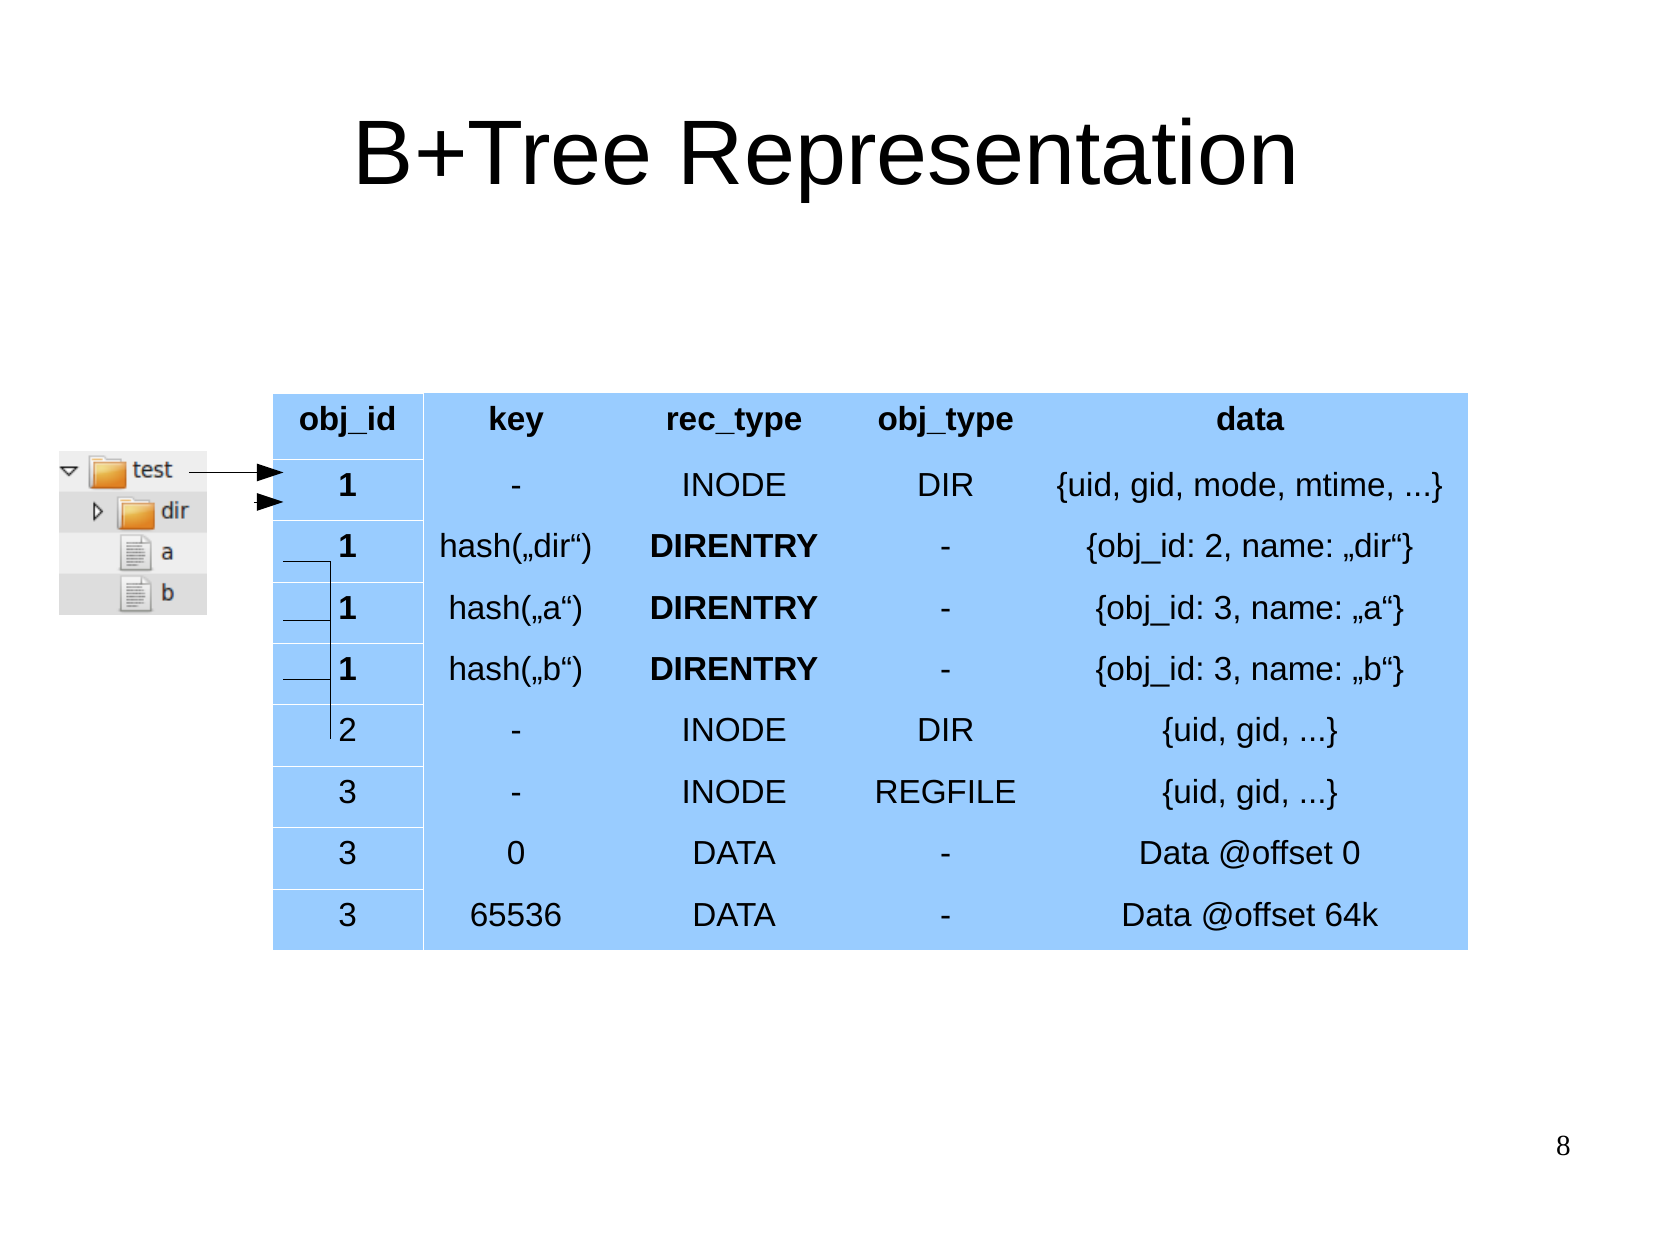

# B+Tree Representation
| obj\_id | key | rec\_type | obj\_type | data |
| --- | --- | --- | --- | --- |
| 1 | - | INODE | DIR | {uid, gid, mode, mtime, ...} |
| 1 | hash(„dir“) | DIRENTRY | - | {obj\_id: 2, name: „dir“} |
| 1 | hash(„a“) | DIRENTRY | - | {obj\_id: 3, name: „a“} |
| 1 | hash(„b“) | DIRENTRY | - | {obj\_id: 3, name: „b“} |
| 2 | - | INODE | DIR | {uid, gid, ...} |
| 3 | - | INODE | REGFILE | {uid, gid, ...} |
| 3 | 0 | DATA | - | Data @offset 0 |
| 3 | 65536 | DATA | - | Data @offset 64k |
8